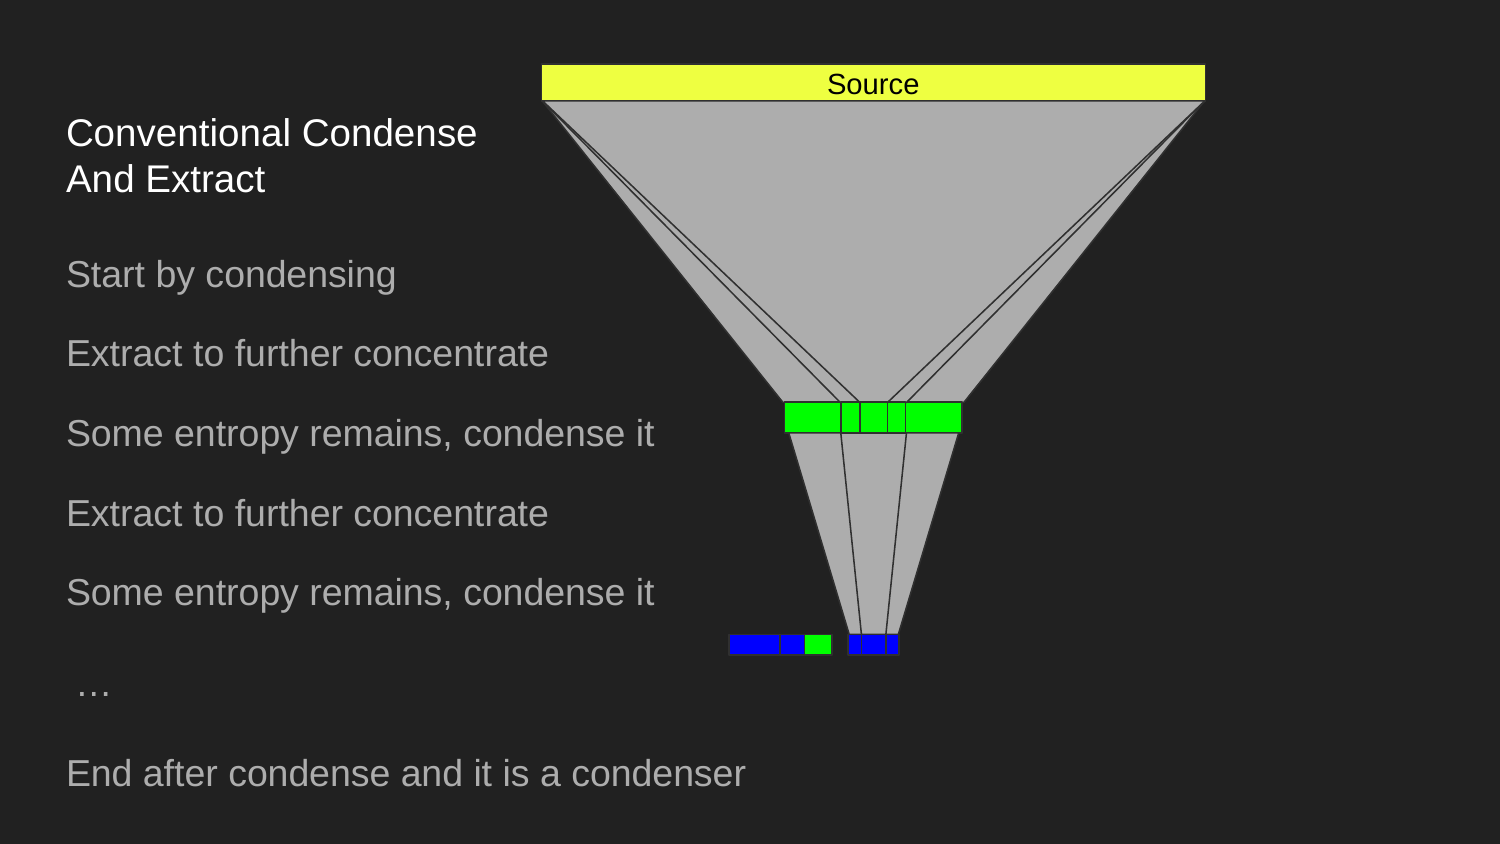

Source
# Conventional Condense And Extract
Start by condensing
Extract to further concentrate
Some entropy remains, condense it
Extract to further concentrate
Some entropy remains, condense it
…
End after condense and it is a condenser